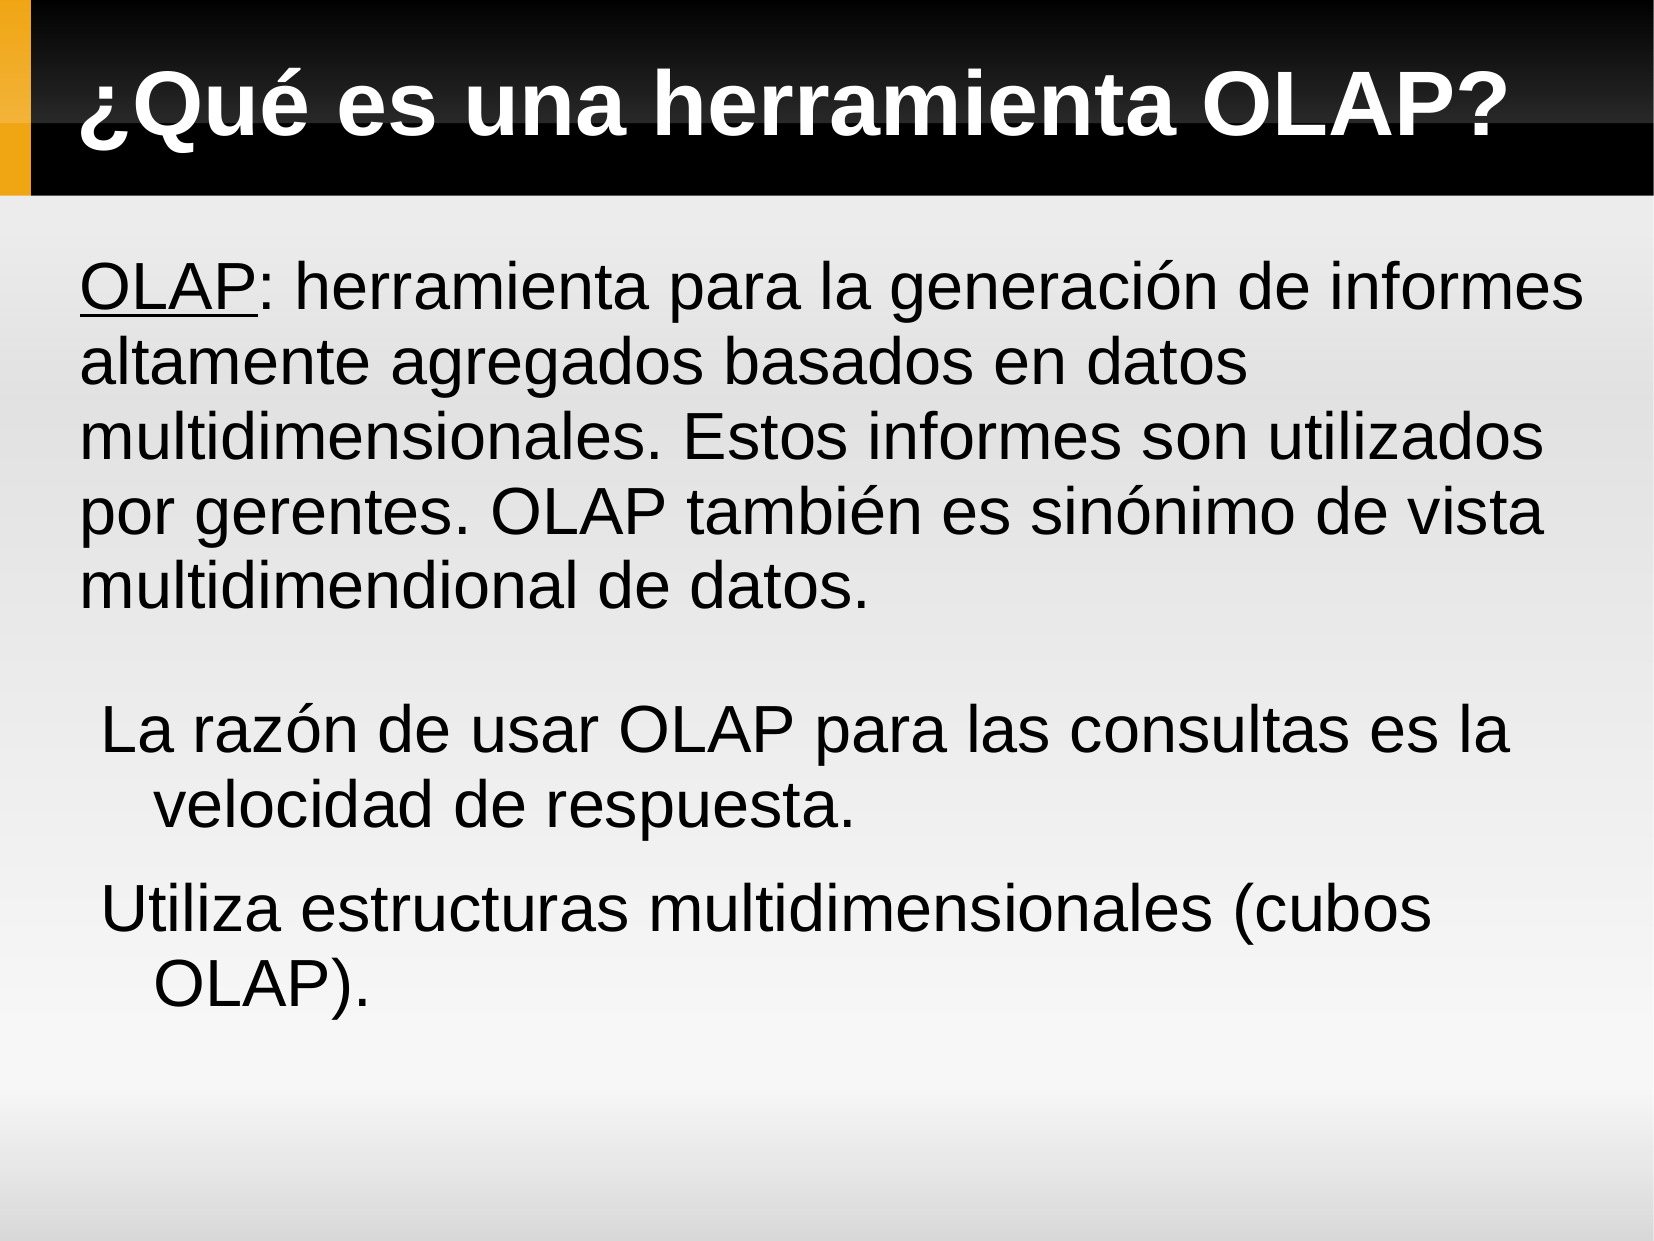

# ¿Qué es una herramienta OLAP?
OLAP: herramienta para la generación de informes altamente agregados basados en datos multidimensionales. Estos informes son utilizados por gerentes. OLAP también es sinónimo de vista multidimendional de datos.
La razón de usar OLAP para las consultas es la velocidad de respuesta.
Utiliza estructuras multidimensionales (cubos OLAP).